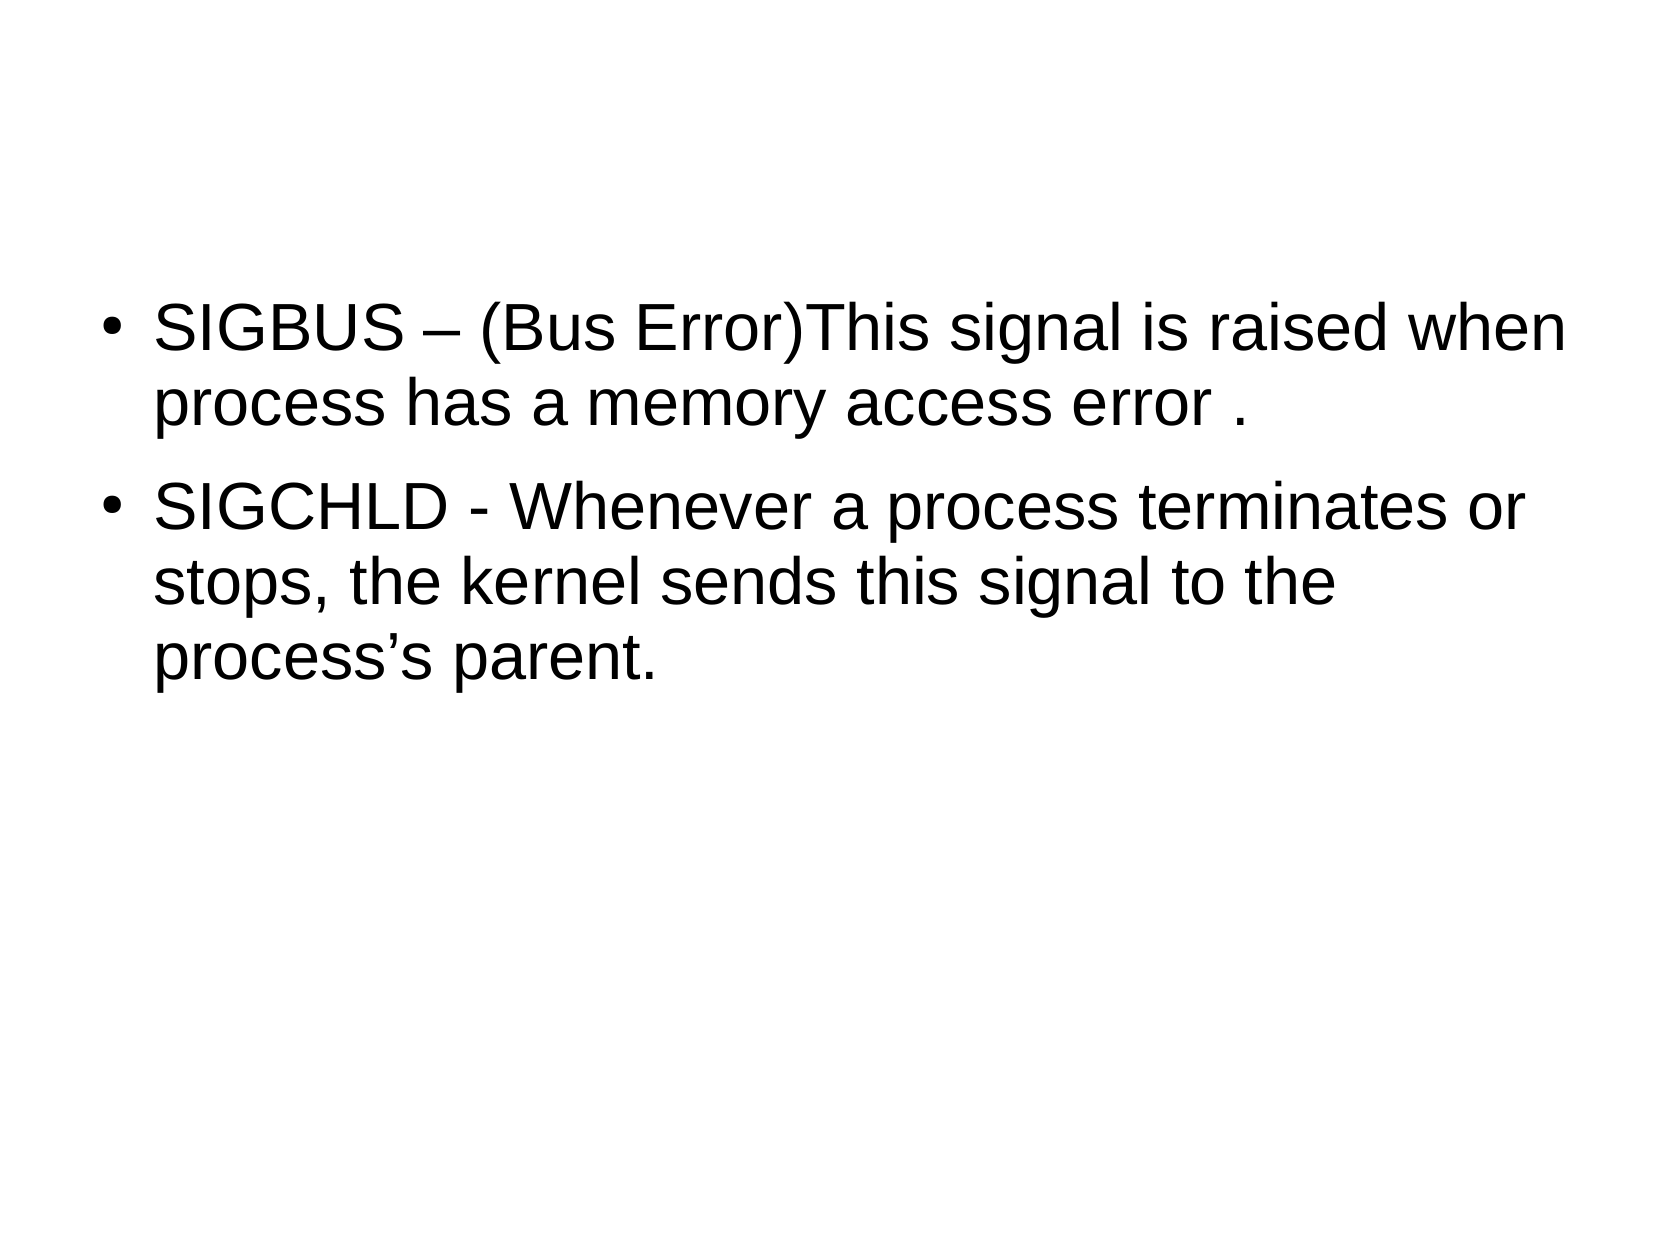

#
SIGBUS – (Bus Error)This signal is raised when process has a memory access error .
SIGCHLD - Whenever a process terminates or stops, the kernel sends this signal to the process’s parent.